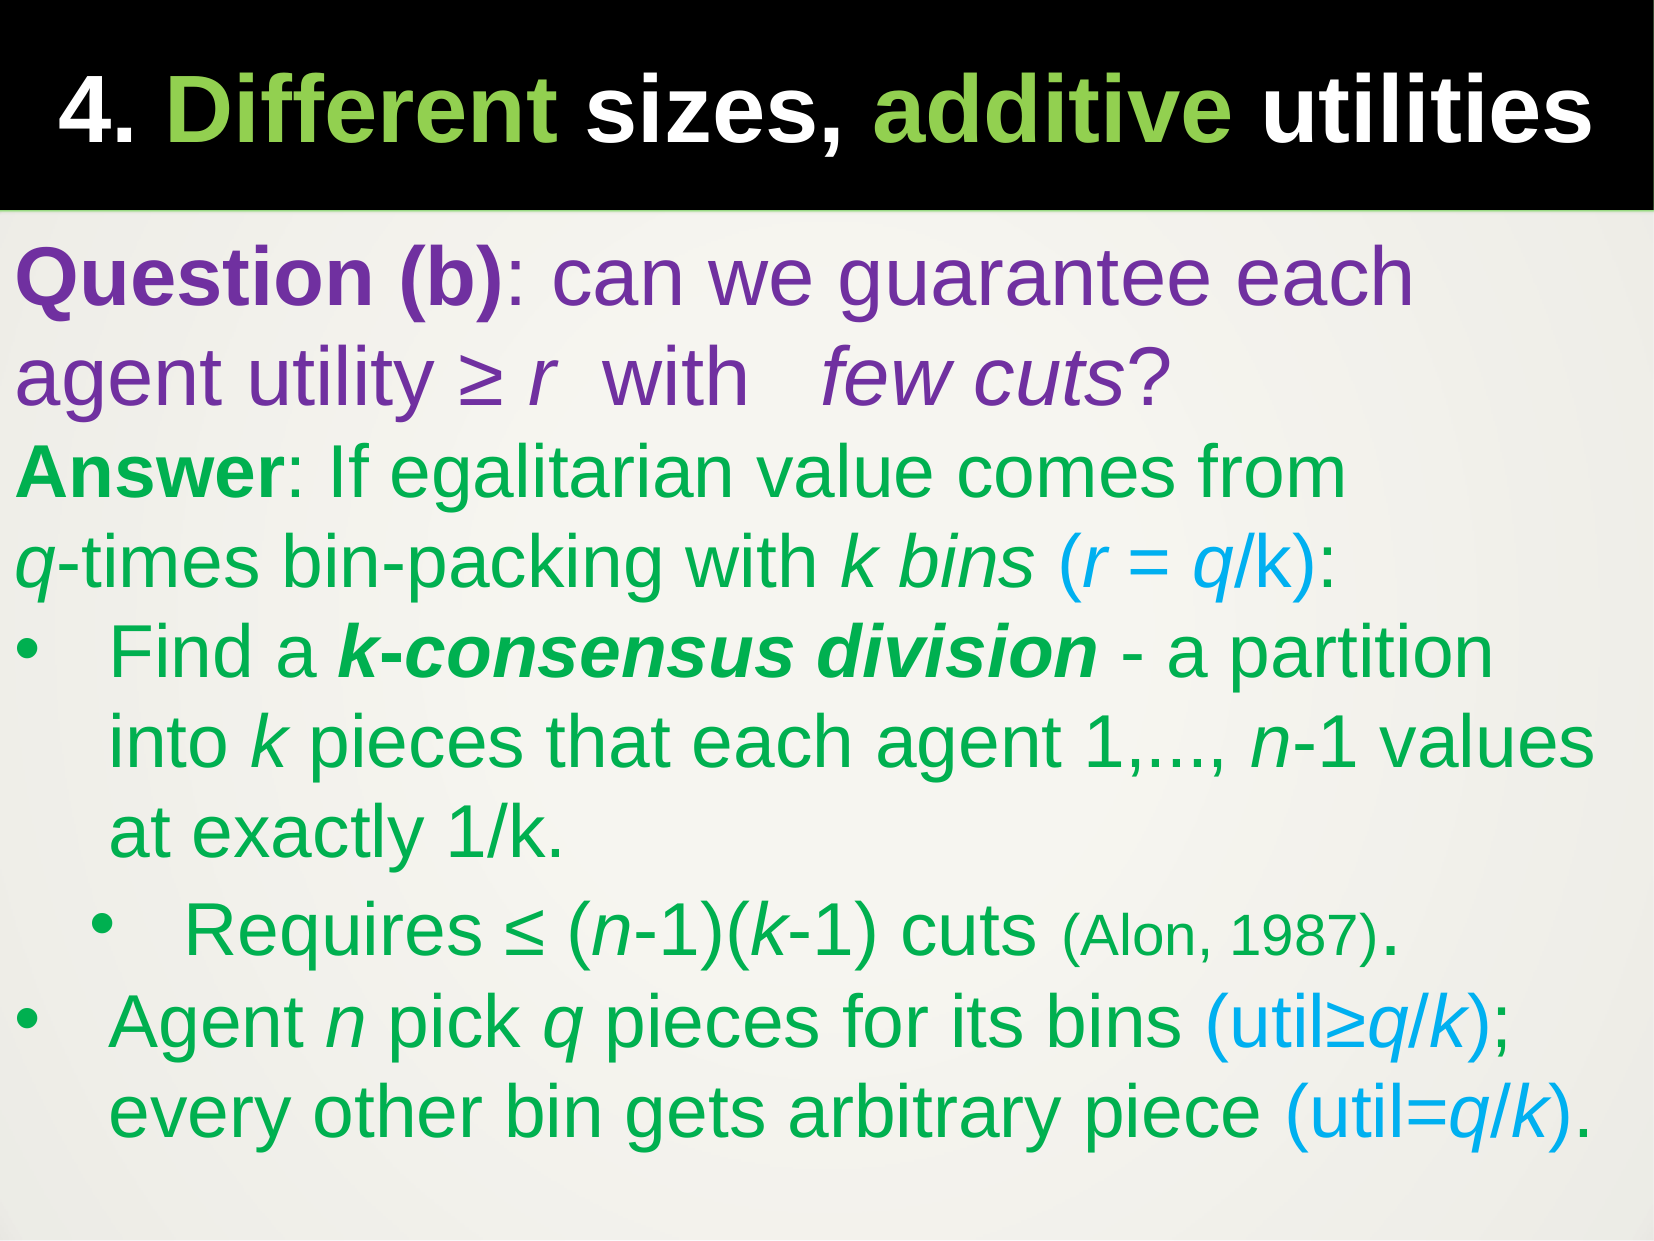

# 4. Different sizes, additive utilities
Question (b): can we guarantee each agent utility ≥ r with few cuts?
Answer: If egalitarian value comes from
q-times bin-packing with k bins (r = q/k):
Find a k-consensus division - a partition into k pieces that each agent 1,..., n-1 values at exactly 1/k.
Requires ≤ (n-1)(k-1) cuts (Alon, 1987).
Agent n pick q pieces for its bins (util≥q/k);
every other bin gets arbitrary piece (util=q/k).